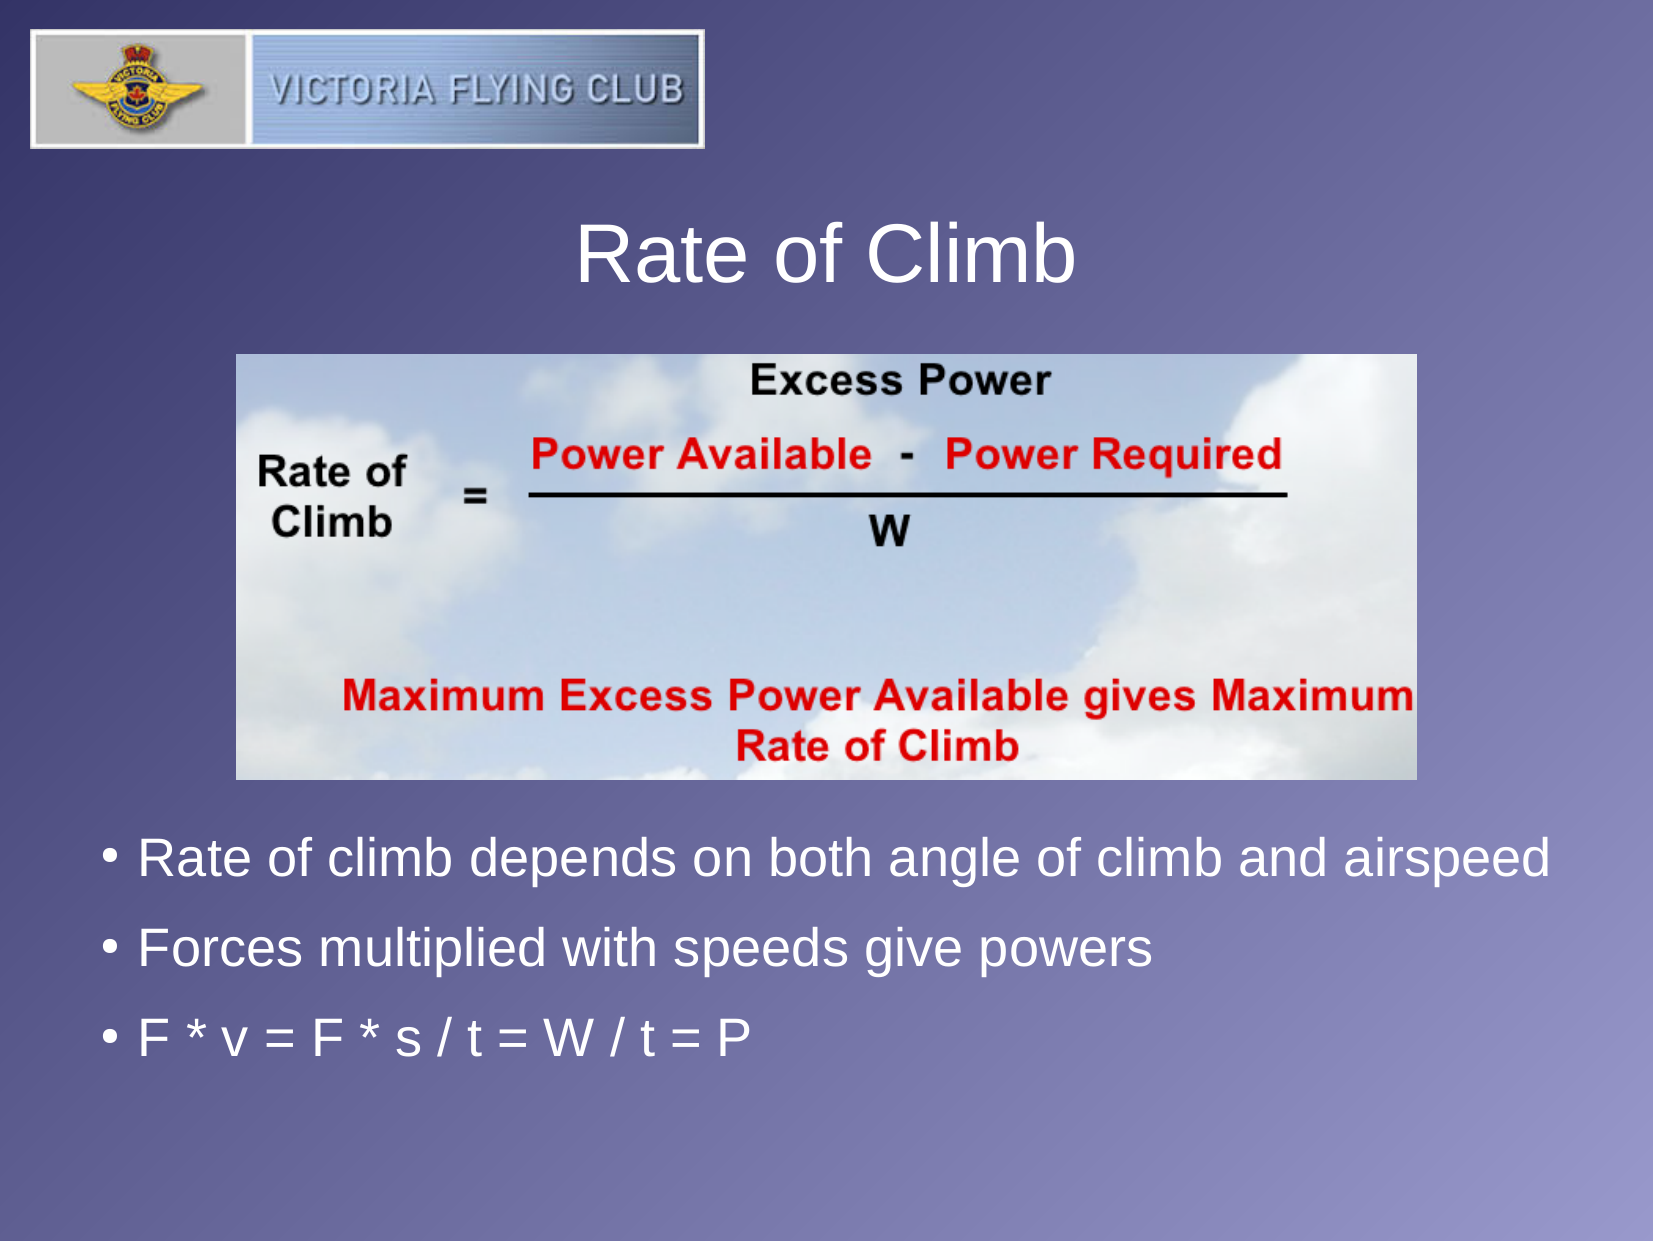

# Rate of Climb
Rate of climb depends on both angle of climb and airspeed
Forces multiplied with speeds give powers
F * v = F * s / t = W / t = P